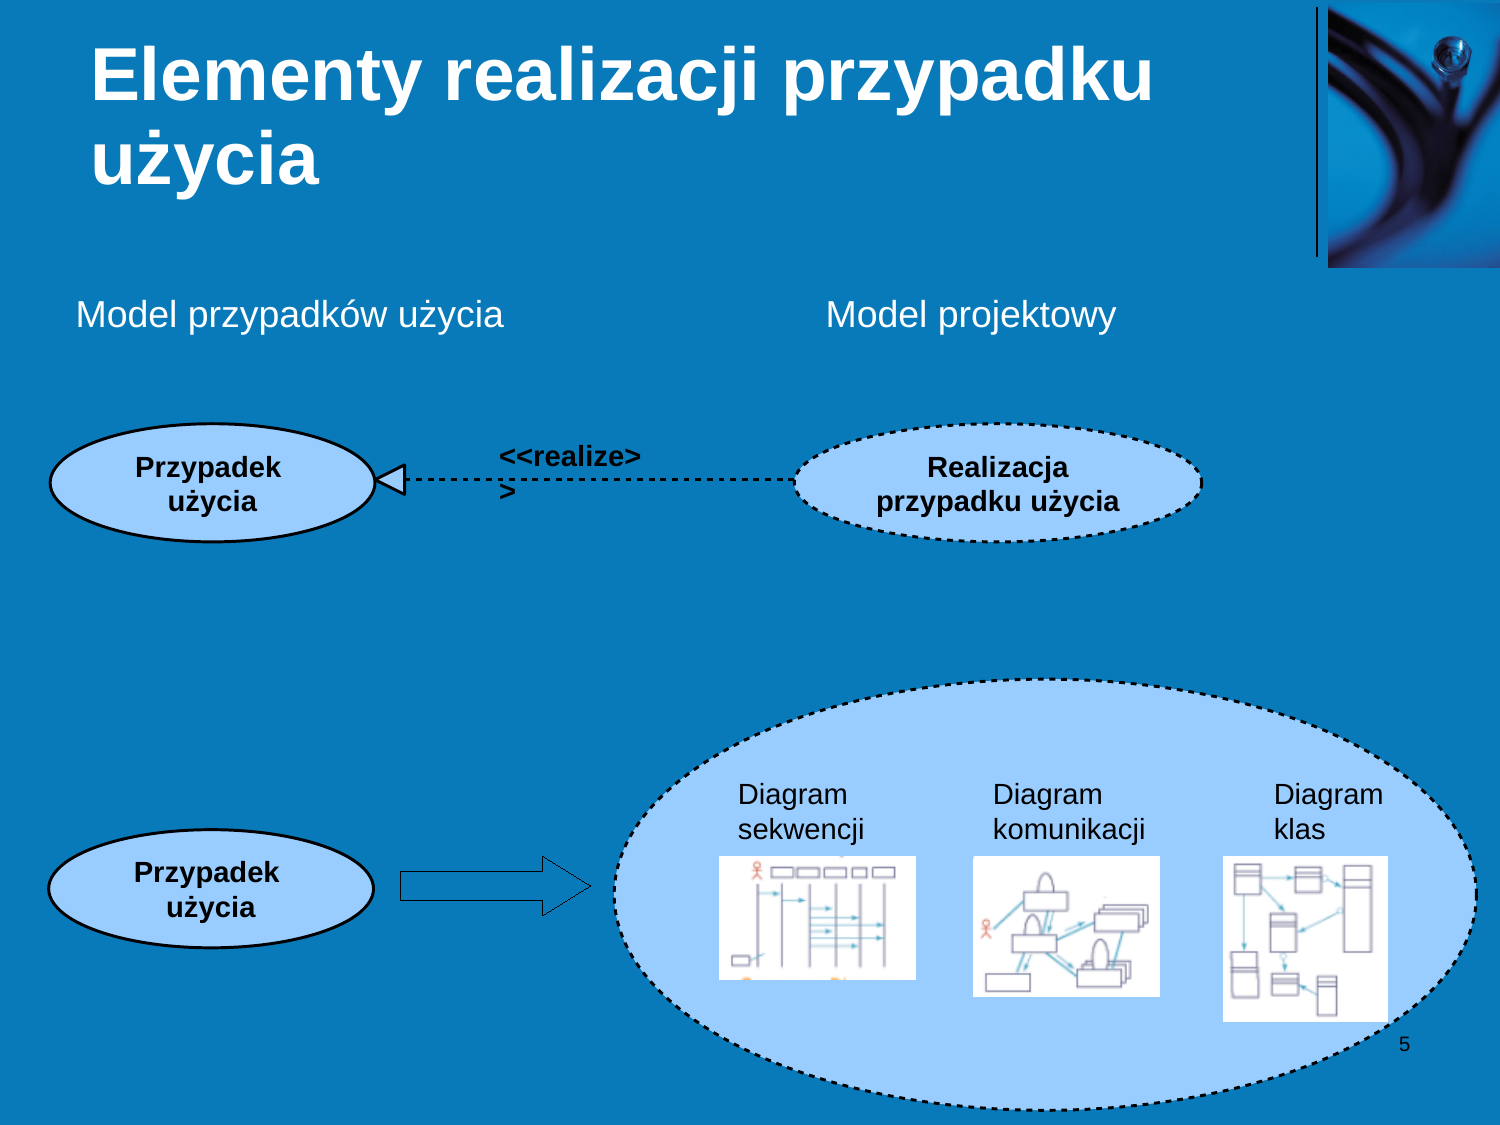

# Elementy realizacji przypadku użycia
Model przypadków użycia
Model projektowy
Przypadek
użycia
Realizacja
przypadku użycia
<<realize>>
Diagram
sekwencji
Diagram
komunikacji
Diagram
klas
Przypadek
użycia
5